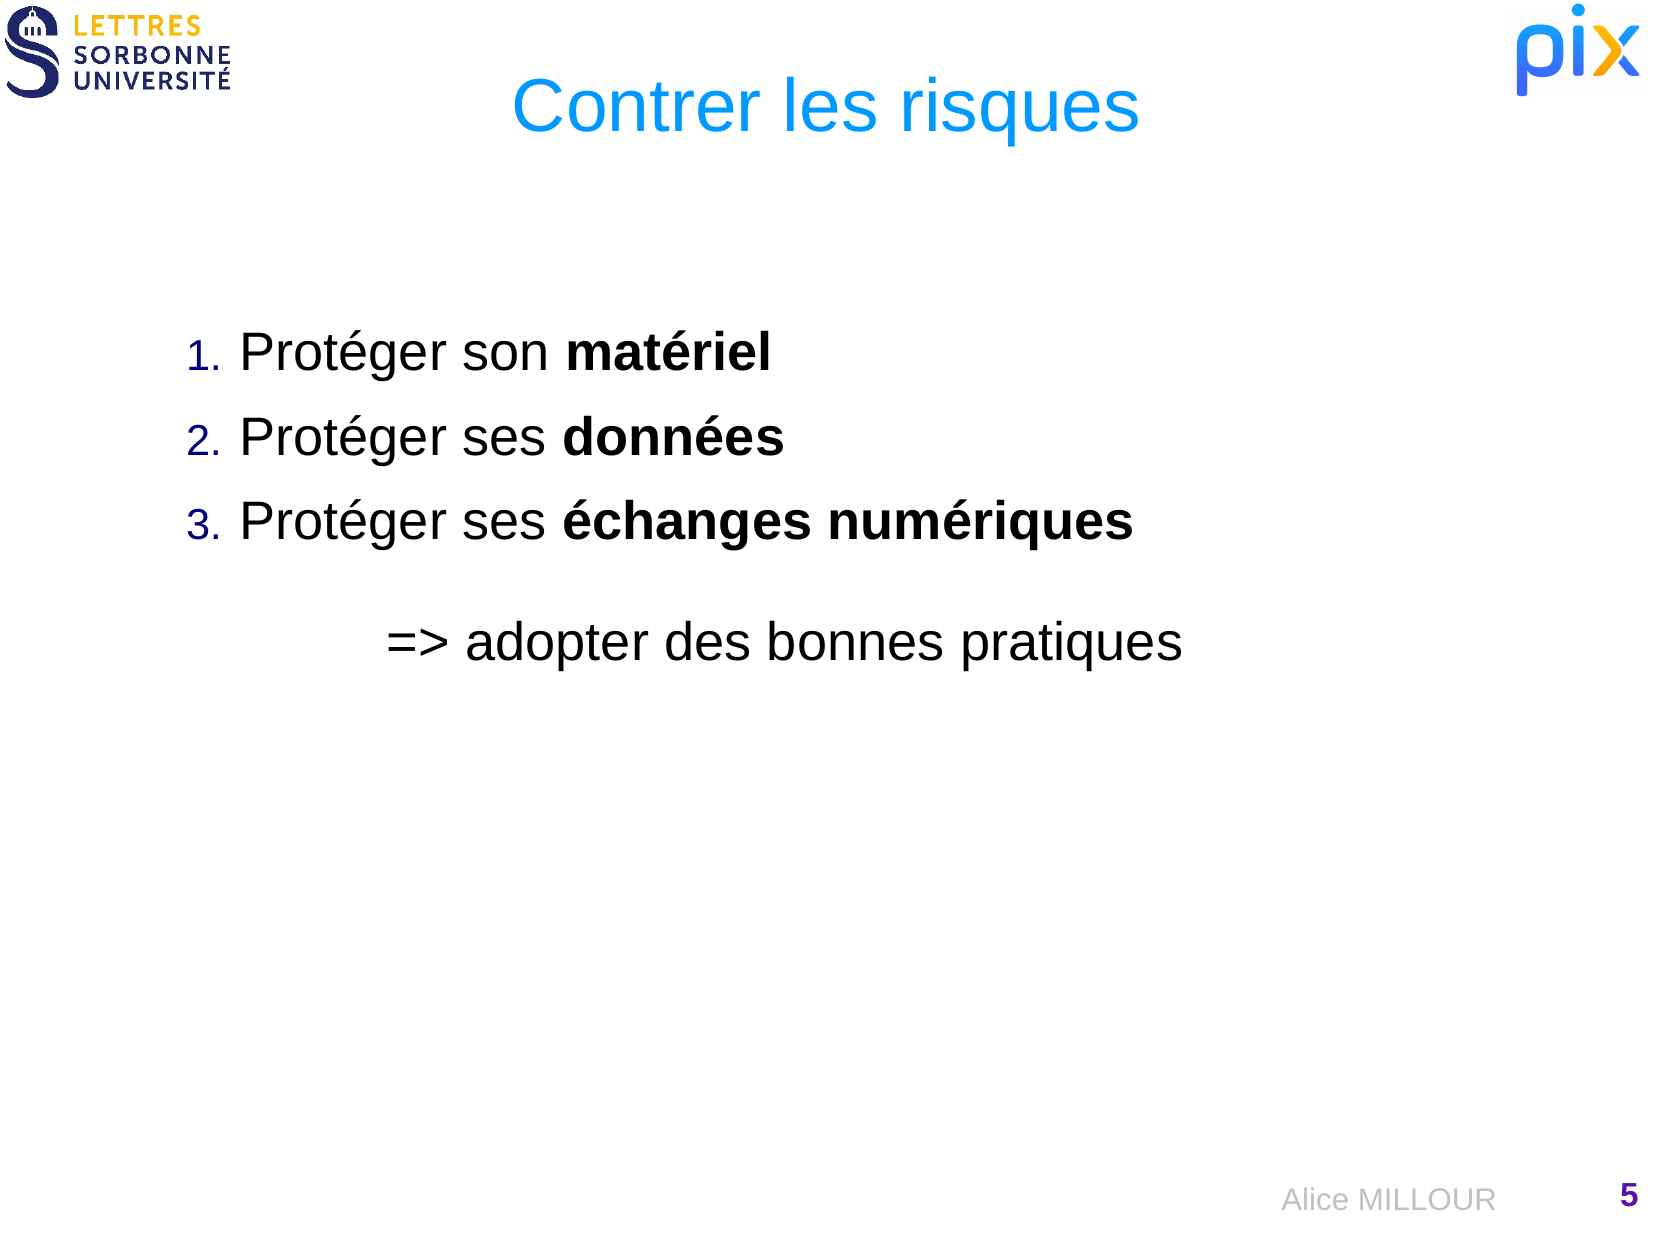

# Contrer les risques
Protéger son matériel
Protéger ses données
Protéger ses échanges numériques
		=> adopter des bonnes pratiques